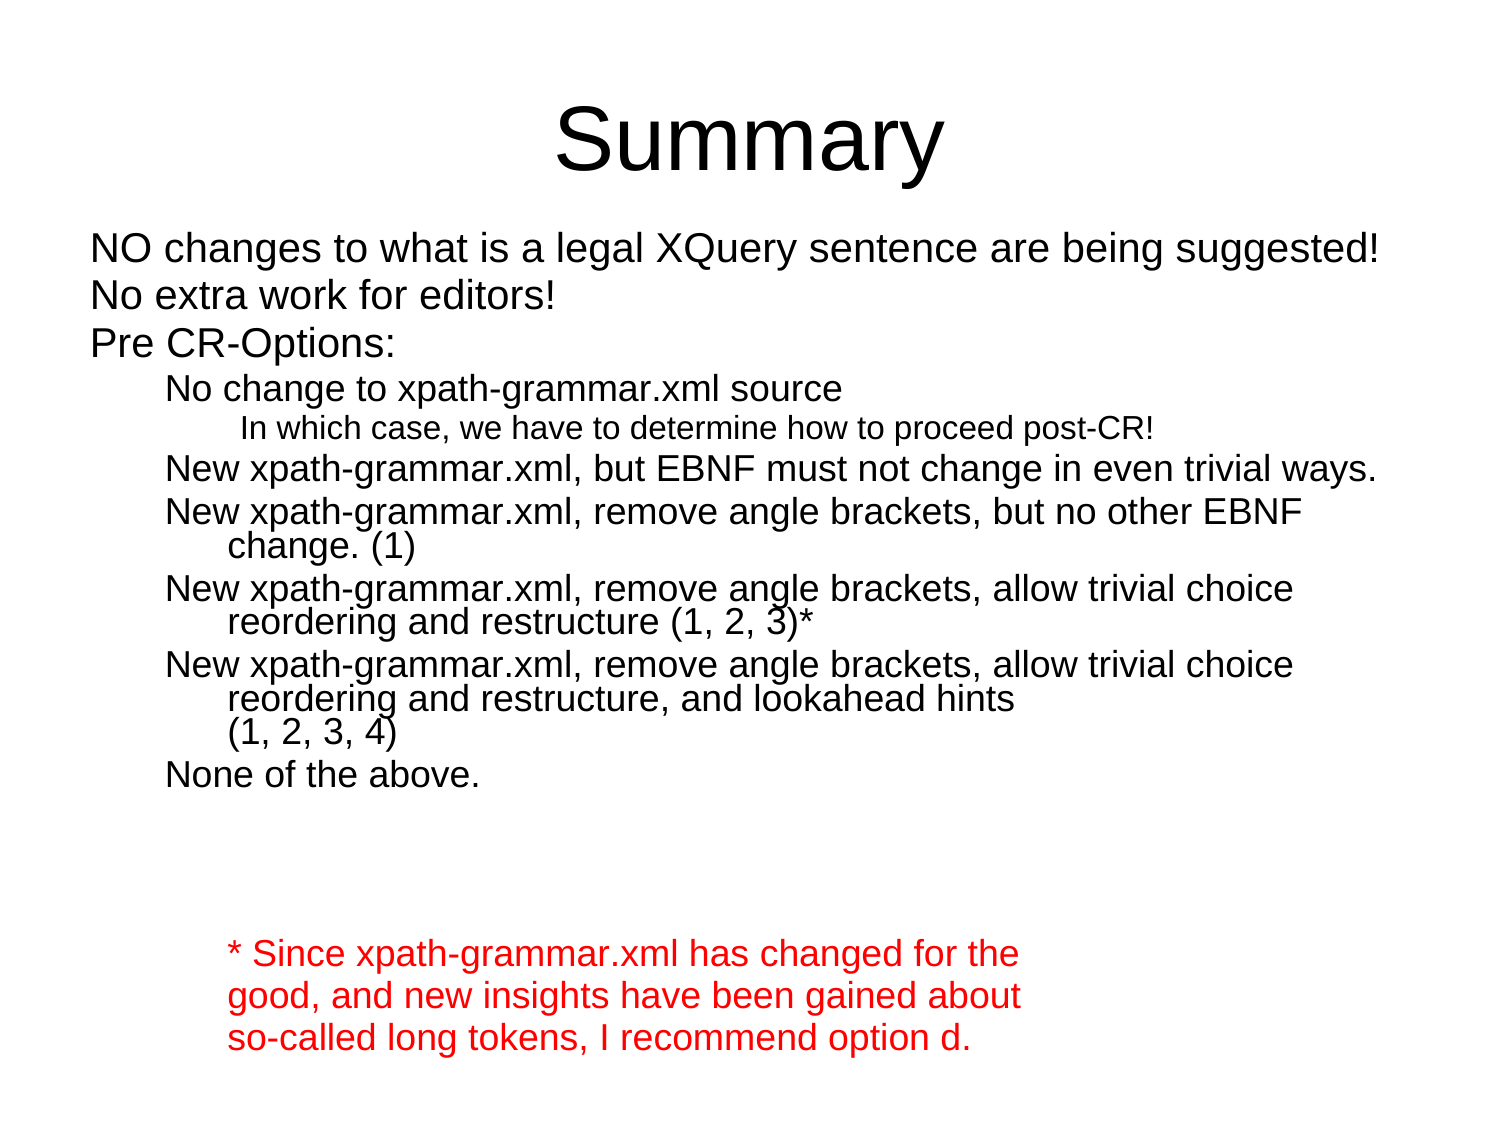

# Summary
NO changes to what is a legal XQuery sentence are being suggested!
No extra work for editors!
Pre CR-Options:
No change to xpath-grammar.xml source
In which case, we have to determine how to proceed post-CR!
New xpath-grammar.xml, but EBNF must not change in even trivial ways.
New xpath-grammar.xml, remove angle brackets, but no other EBNF change. (1)
New xpath-grammar.xml, remove angle brackets, allow trivial choice reordering and restructure (1, 2, 3)*
New xpath-grammar.xml, remove angle brackets, allow trivial choice reordering and restructure, and lookahead hints
(1, 2, 3, 4)
None of the above.
* Since xpath-grammar.xml has changed for the good, and new insights have been gained about so-called long tokens, I recommend option d.